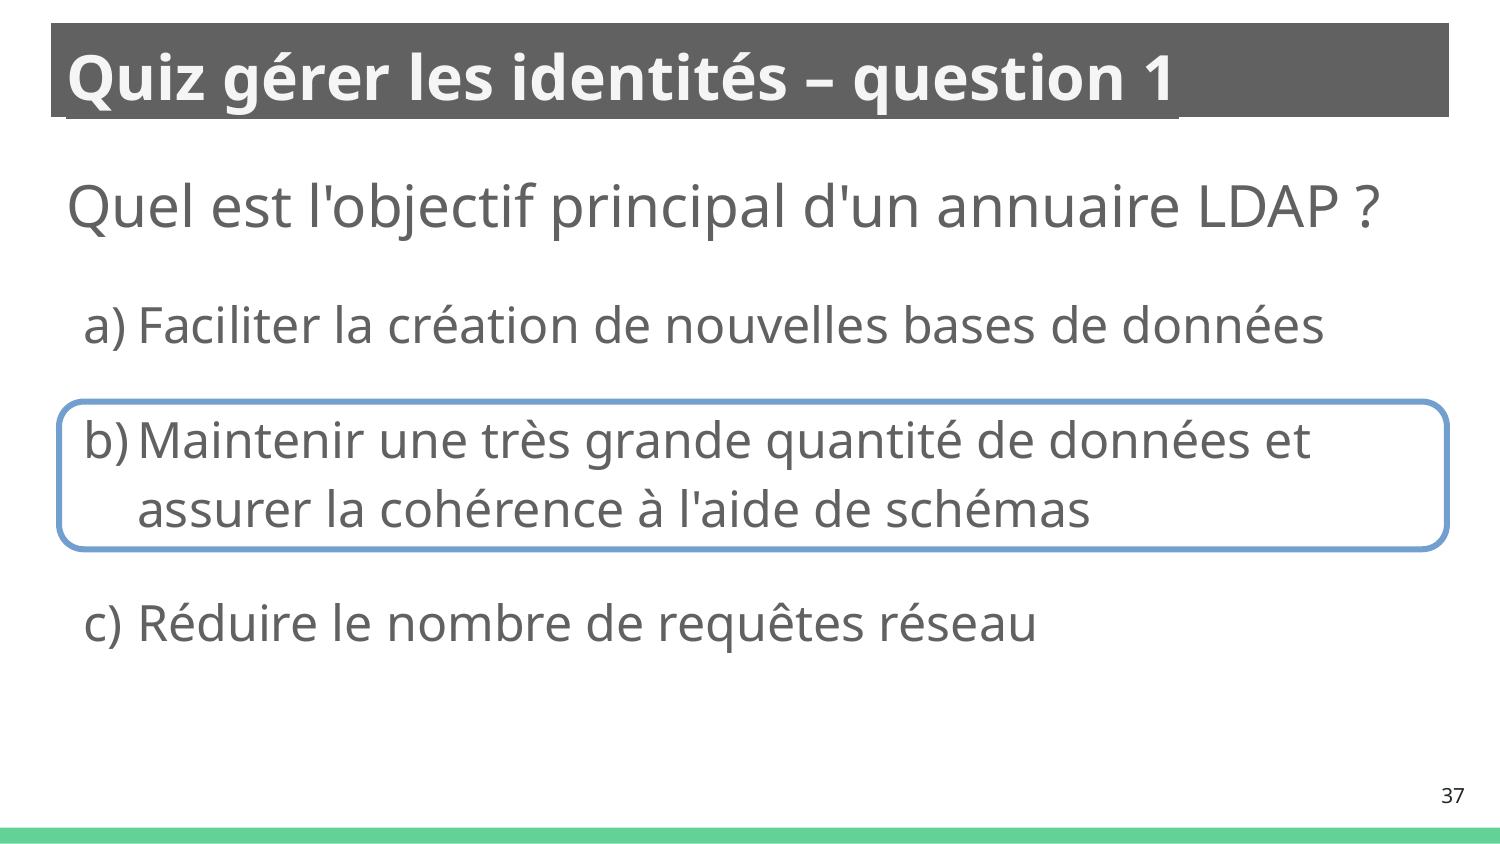

# Quiz gérer les identités – question 1
Quel est l'objectif principal d'un annuaire LDAP ?
Faciliter la création de nouvelles bases de données
Maintenir une très grande quantité de données et assurer la cohérence à l'aide de schémas
Réduire le nombre de requêtes réseau